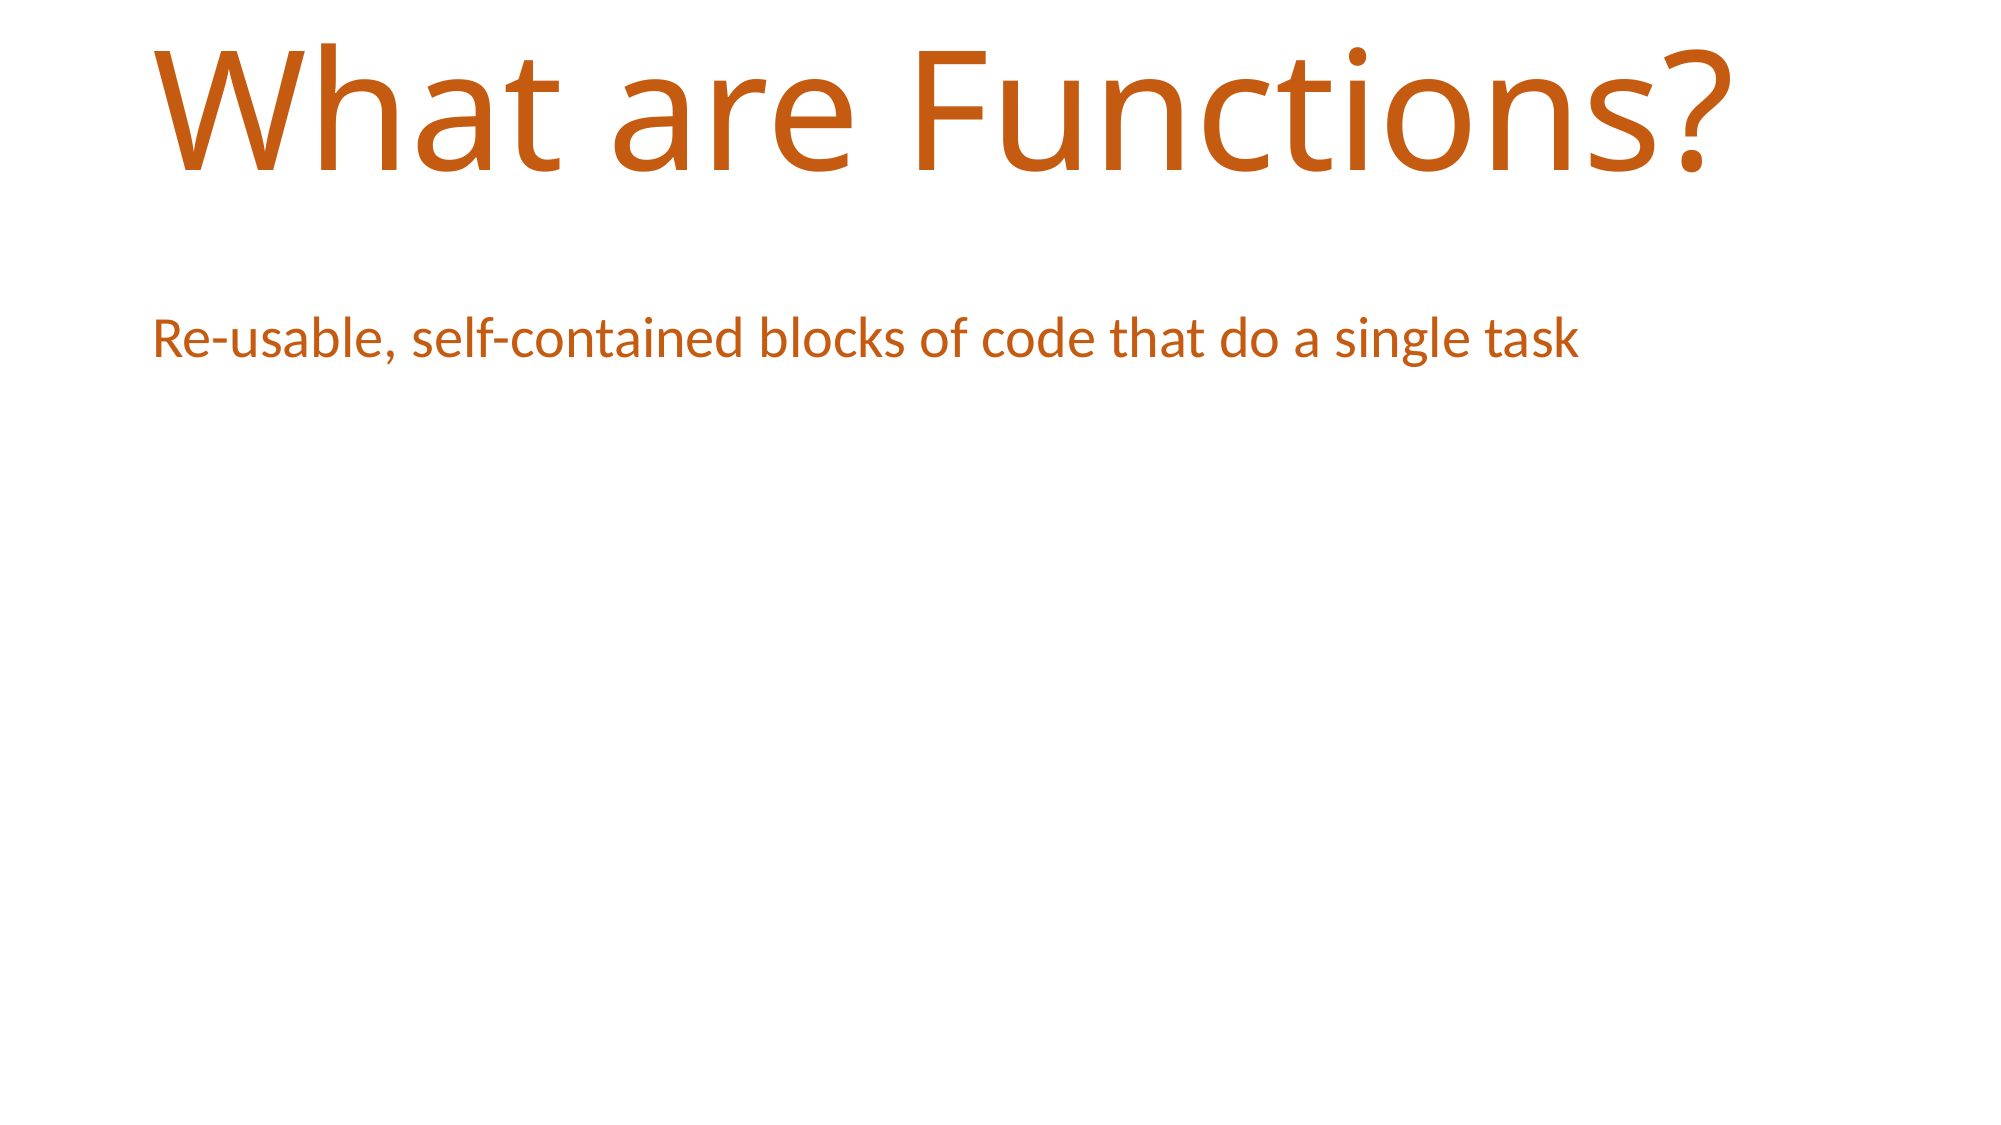

# What are Functions?
Re-usable, self-contained blocks of code that do a single task